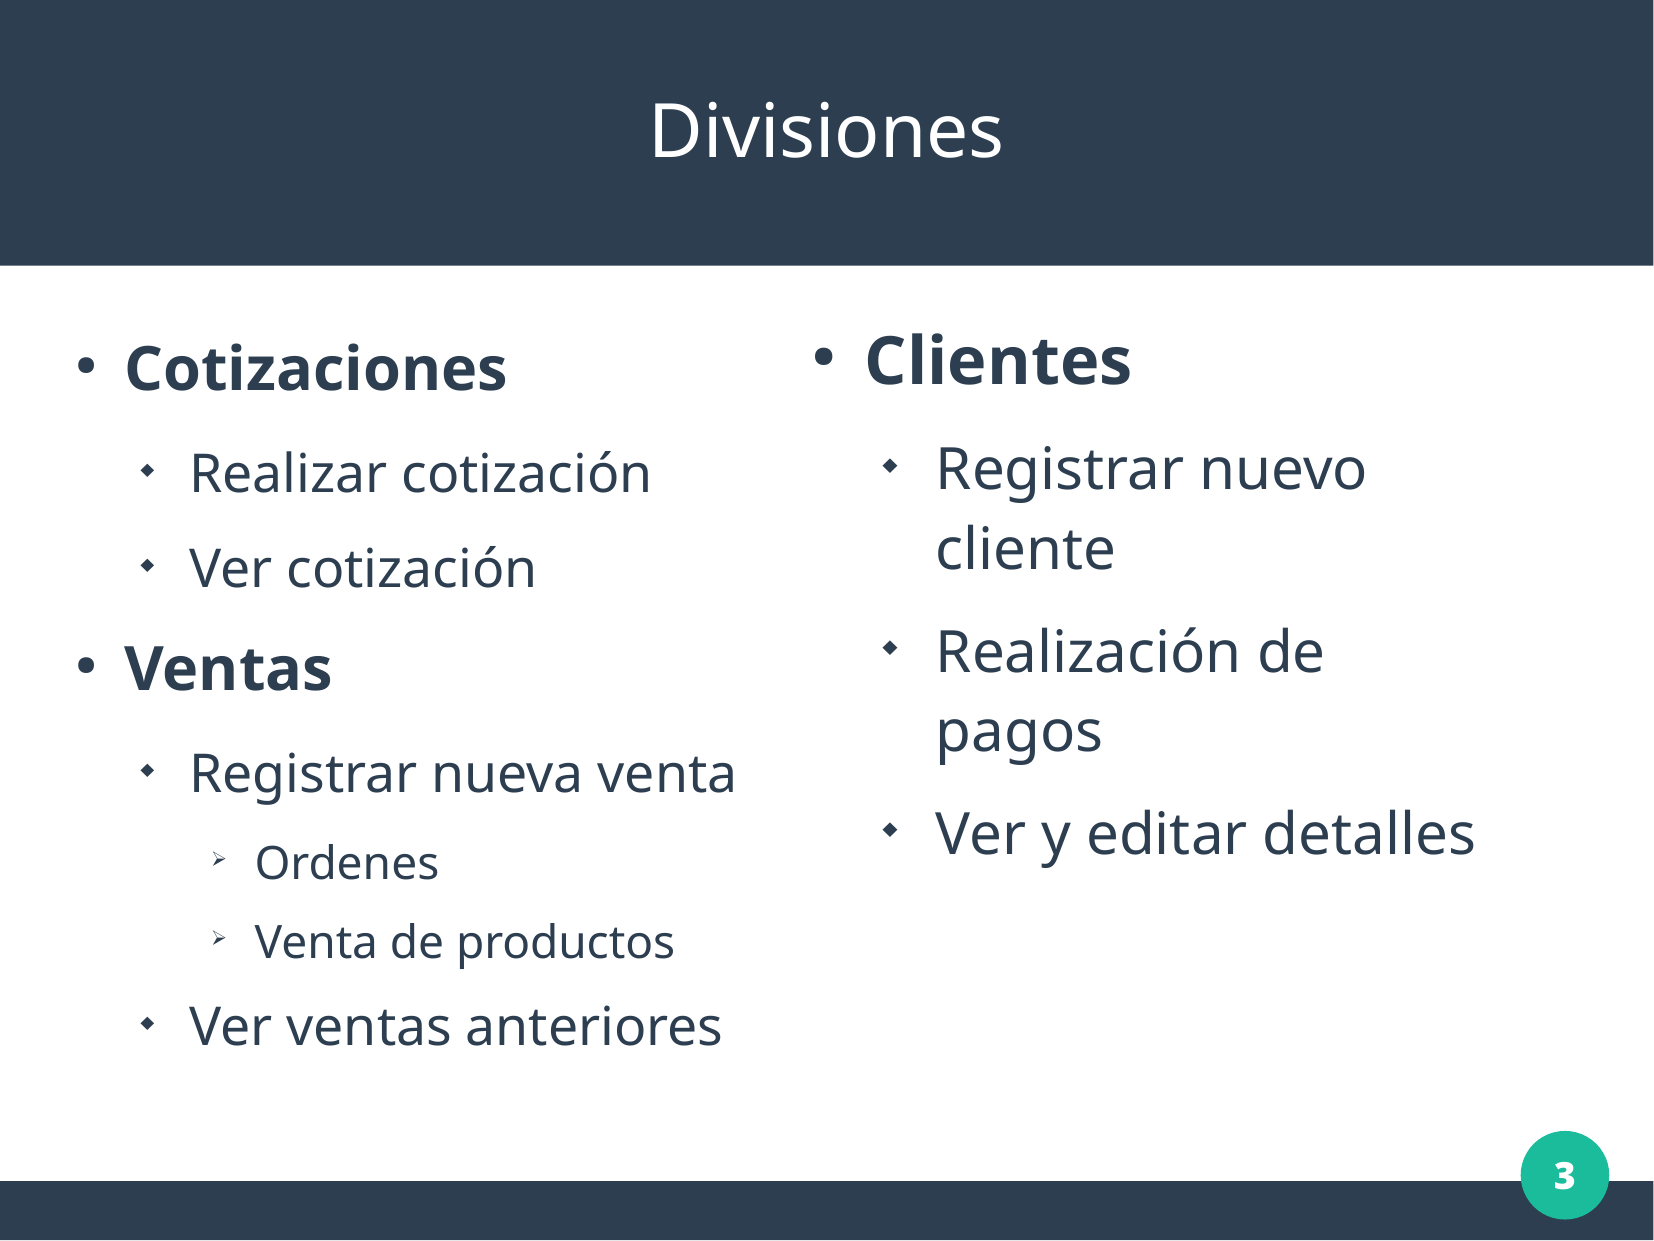

# Divisiones
Clientes
Registrar nuevo cliente
Realización de pagos
Ver y editar detalles
Cotizaciones
Realizar cotización
Ver cotización
Ventas
Registrar nueva venta
Ordenes
Venta de productos
Ver ventas anteriores
3